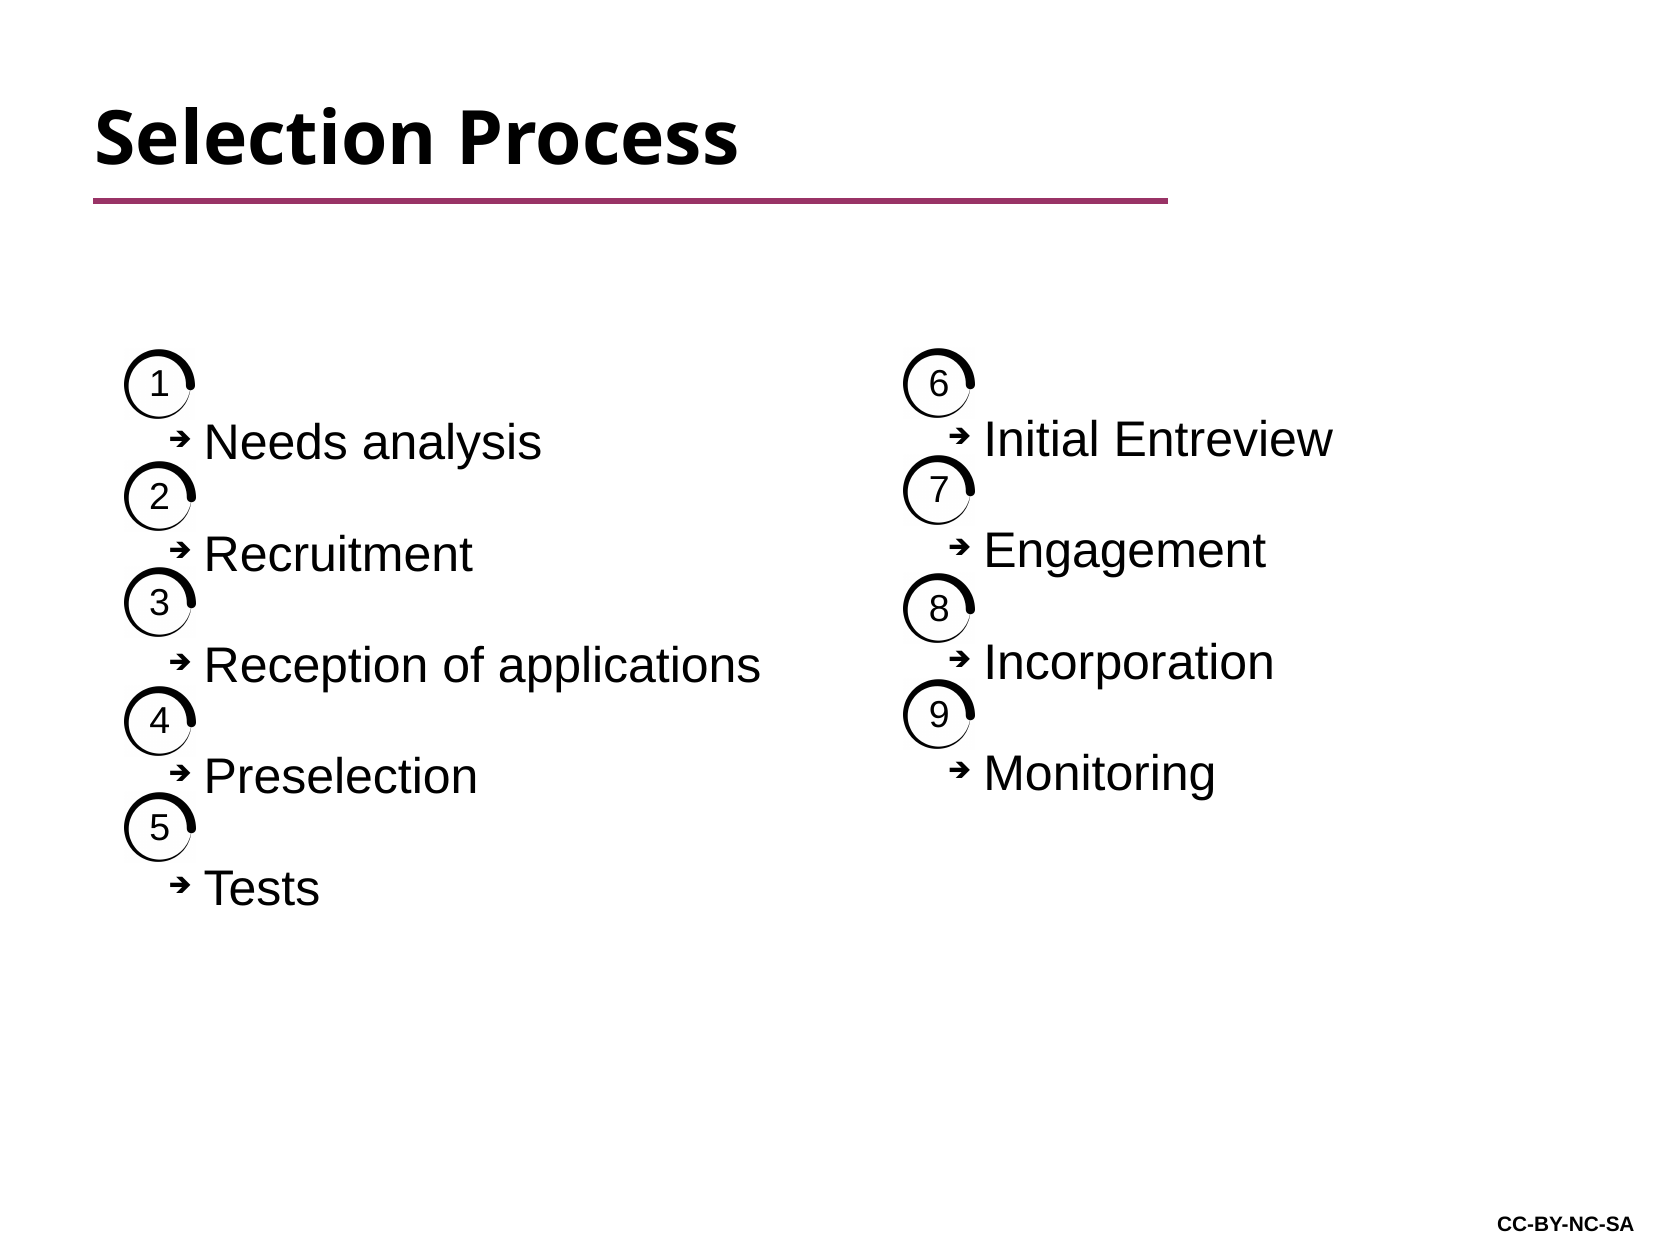

# Selection Process
6
Initial Entreview
Engagement
Incorporation
Monitoring
1
Needs analysis
Recruitment
Reception of applications
Preselection
Tests
7
2
3
8
9
4
5
CC-BY-NC-SA